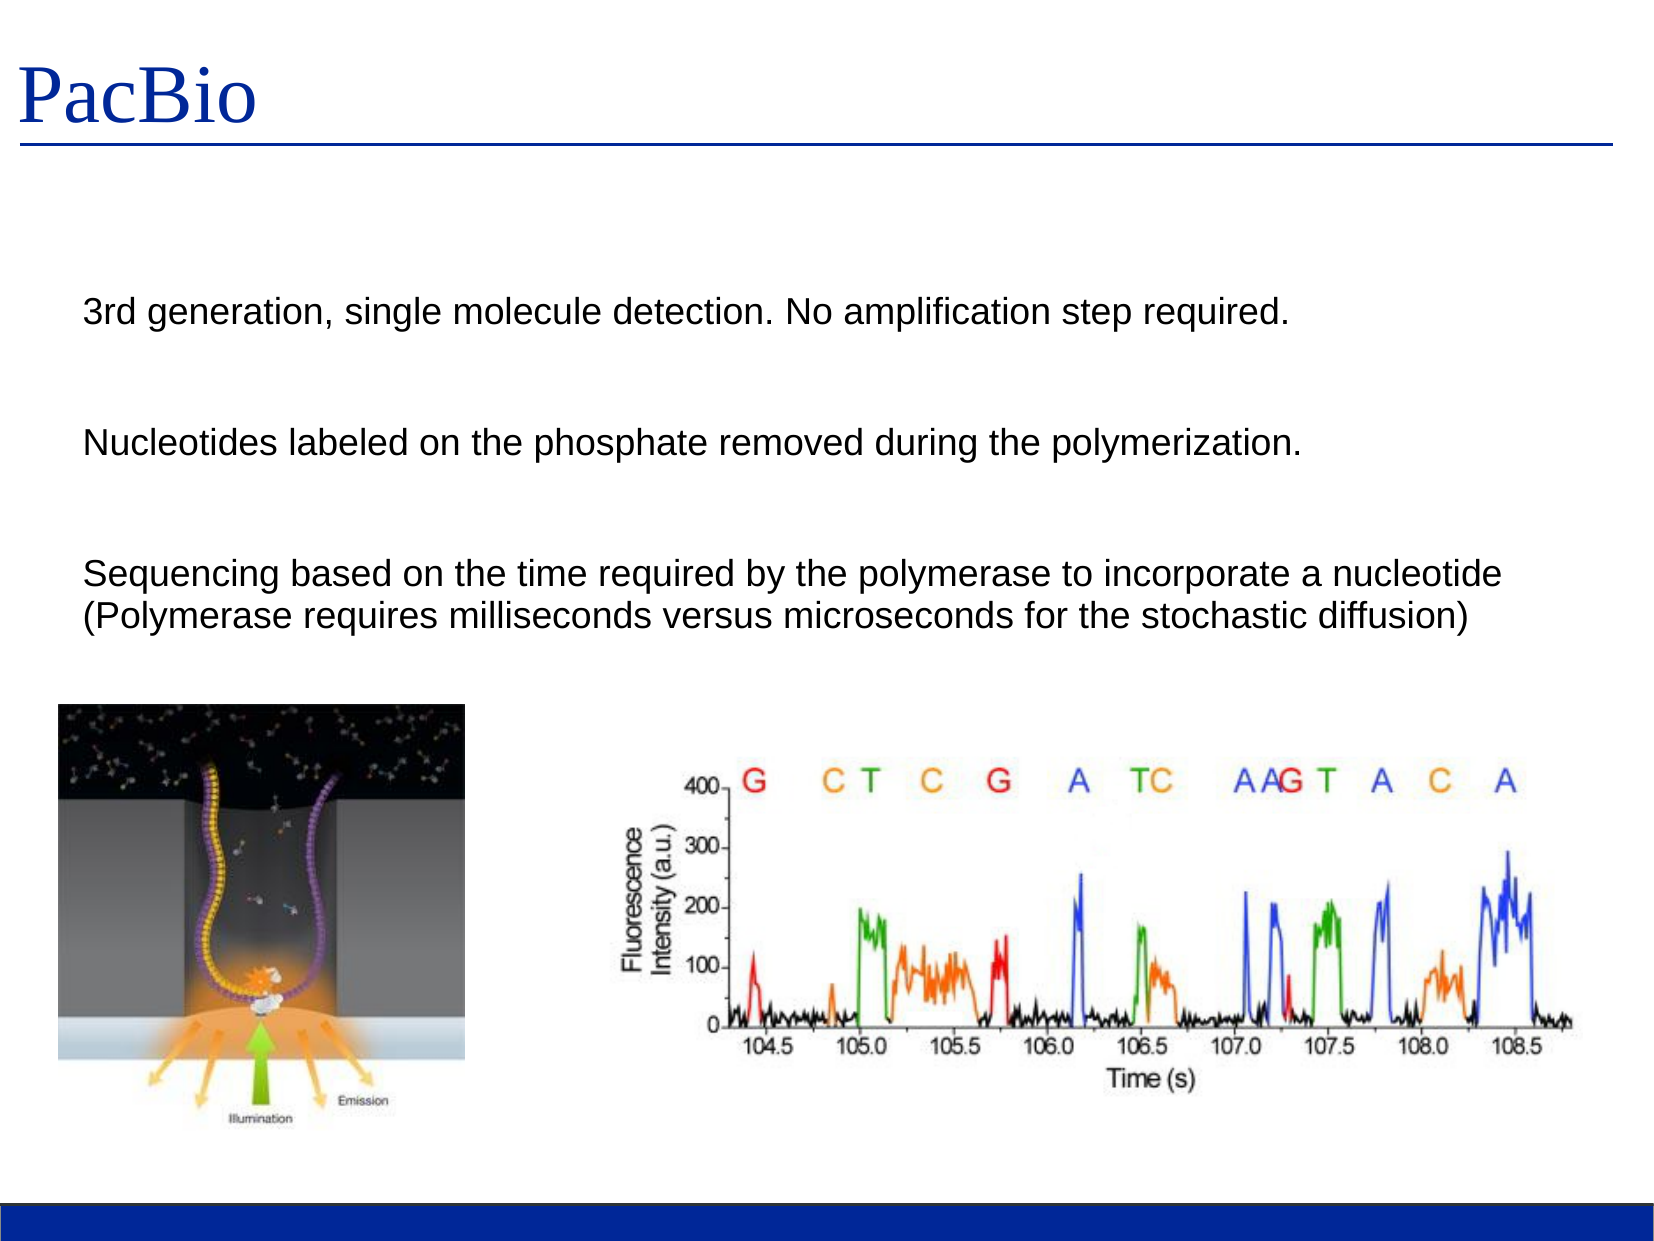

# PacBio
3rd generation, single molecule detection. No amplification step required.
Nucleotides labeled on the phosphate removed during the polymerization.
Sequencing based on the time required by the polymerase to incorporate a nucleotide (Polymerase requires milliseconds versus microseconds for the stochastic diffusion)